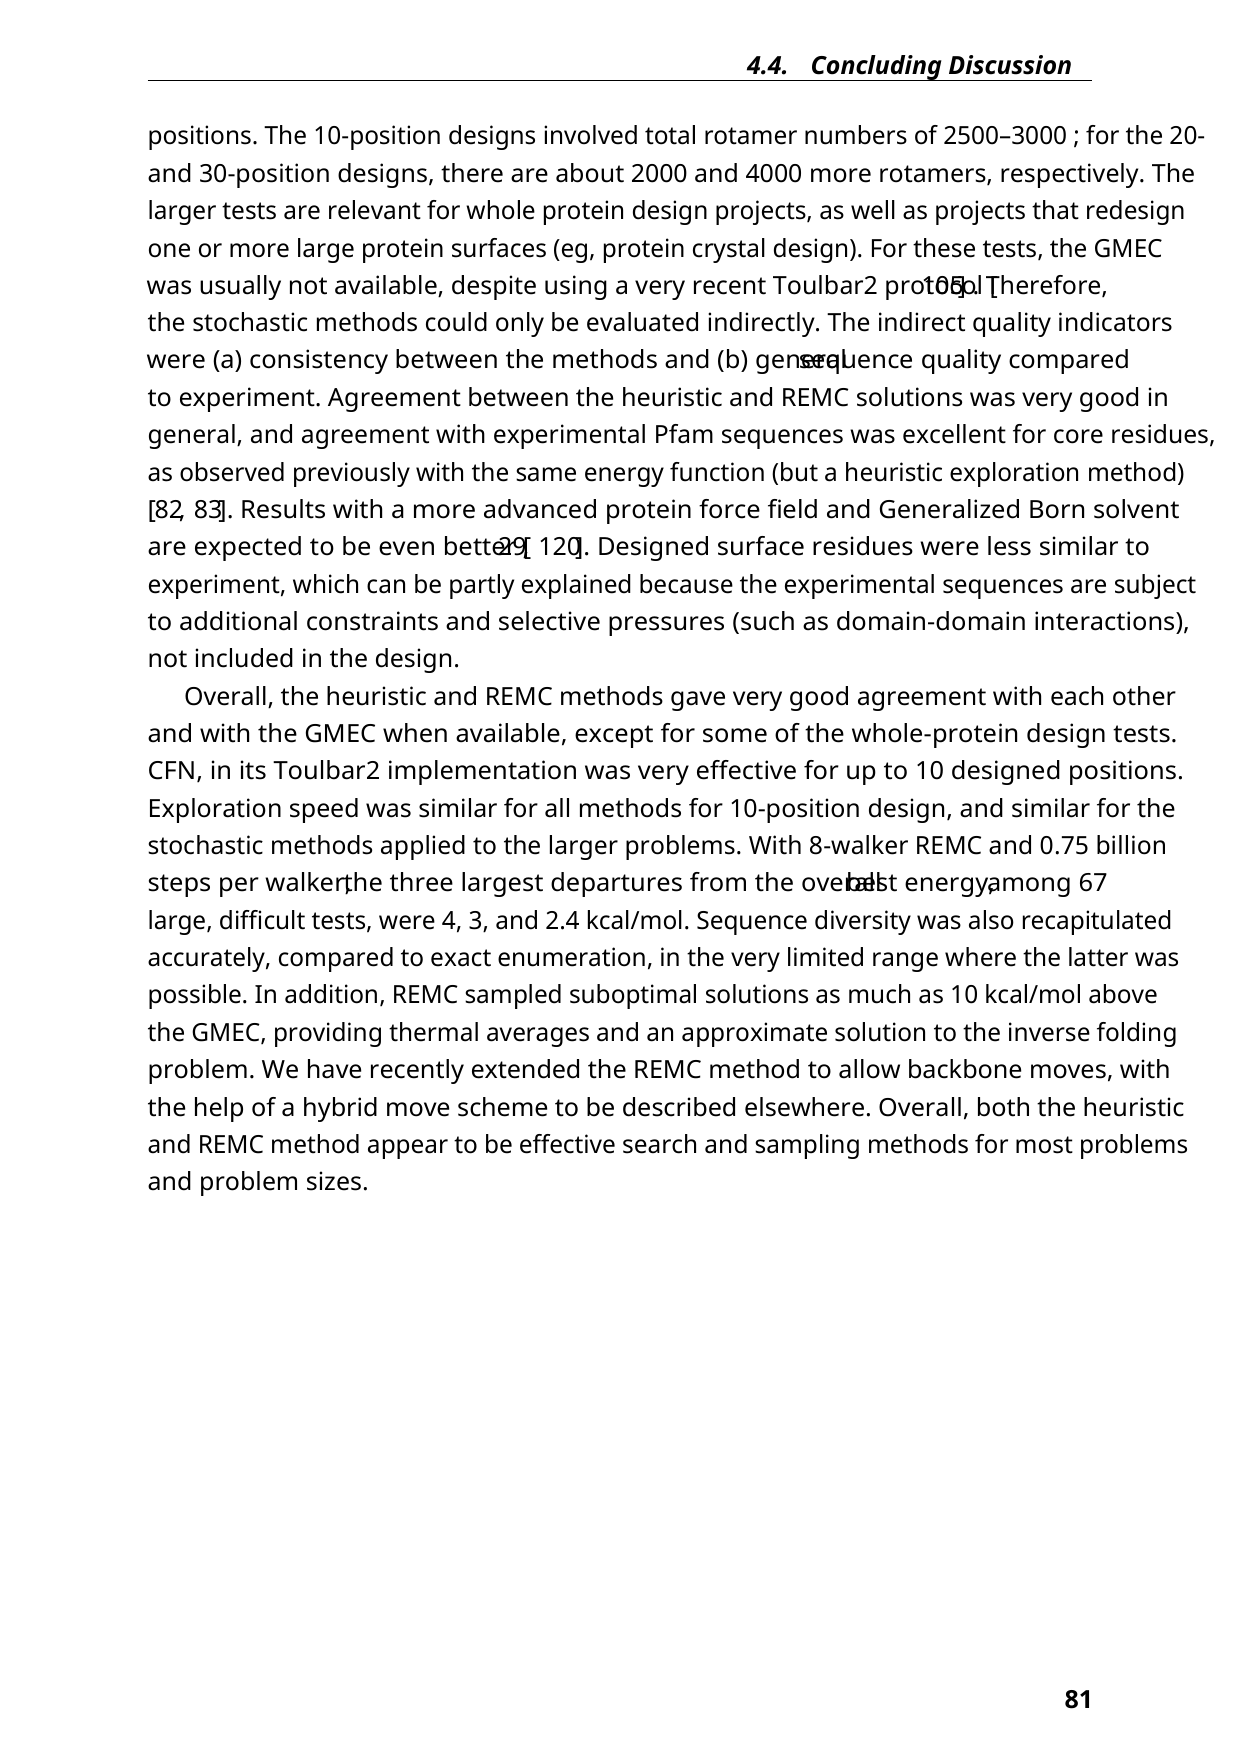

4.4.
Concluding Discussion
positions. The 10-position designs involved total rotamer numbers of 2500–3000 ; for the 20-
and 30-position designs, there are about 2000 and 4000 more rotamers, respectively. The
larger tests are relevant for whole protein design projects, as well as projects that redesign
one or more large protein surfaces (eg, protein crystal design). For these tests, the GMEC
was usually not available, despite using a very recent Toulbar2 protocol [
105
] . Therefore,
the stochastic methods could only be evaluated indirectly. The indirect quality indicators
were (a) consistency between the methods and (b) general
sequence quality compared
to experiment. Agreement between the heuristic and REMC solutions was very good in
general, and agreement with experimental Pfam sequences was excellent for core residues,
as observed previously with the same energy function (but a heuristic exploration method)
[
82
,
83
]. Results with a more advanced protein force field and Generalized Born solvent
are expected to be even better [
29
,
120
]. Designed surface residues were less similar to
experiment, which can be partly explained because the experimental sequences are subject
to additional constraints and selective pressures (such as domain-domain interactions),
not included in the design.
Overall, the heuristic and REMC methods gave very good agreement with each other
and with the GMEC when available, except for some of the whole-protein design tests.
CFN, in its Toulbar2 implementation was very effective for up to 10 designed positions.
Exploration speed was similar for all methods for 10-position design, and similar for the
stochastic methods applied to the larger problems. With 8-walker REMC and 0.75 billion
steps per walker,
the three largest departures from the overall
best energy,
among 67
large, difficult tests, were 4, 3, and 2.4 kcal/mol. Sequence diversity was also recapitulated
accurately, compared to exact enumeration, in the very limited range where the latter was
possible. In addition, REMC sampled suboptimal solutions as much as 10 kcal/mol above
the GMEC, providing thermal averages and an approximate solution to the inverse folding
problem. We have recently extended the REMC method to allow backbone moves, with
the help of a hybrid move scheme to be described elsewhere. Overall, both the heuristic
and REMC method appear to be effective search and sampling methods for most problems
and problem sizes.
81